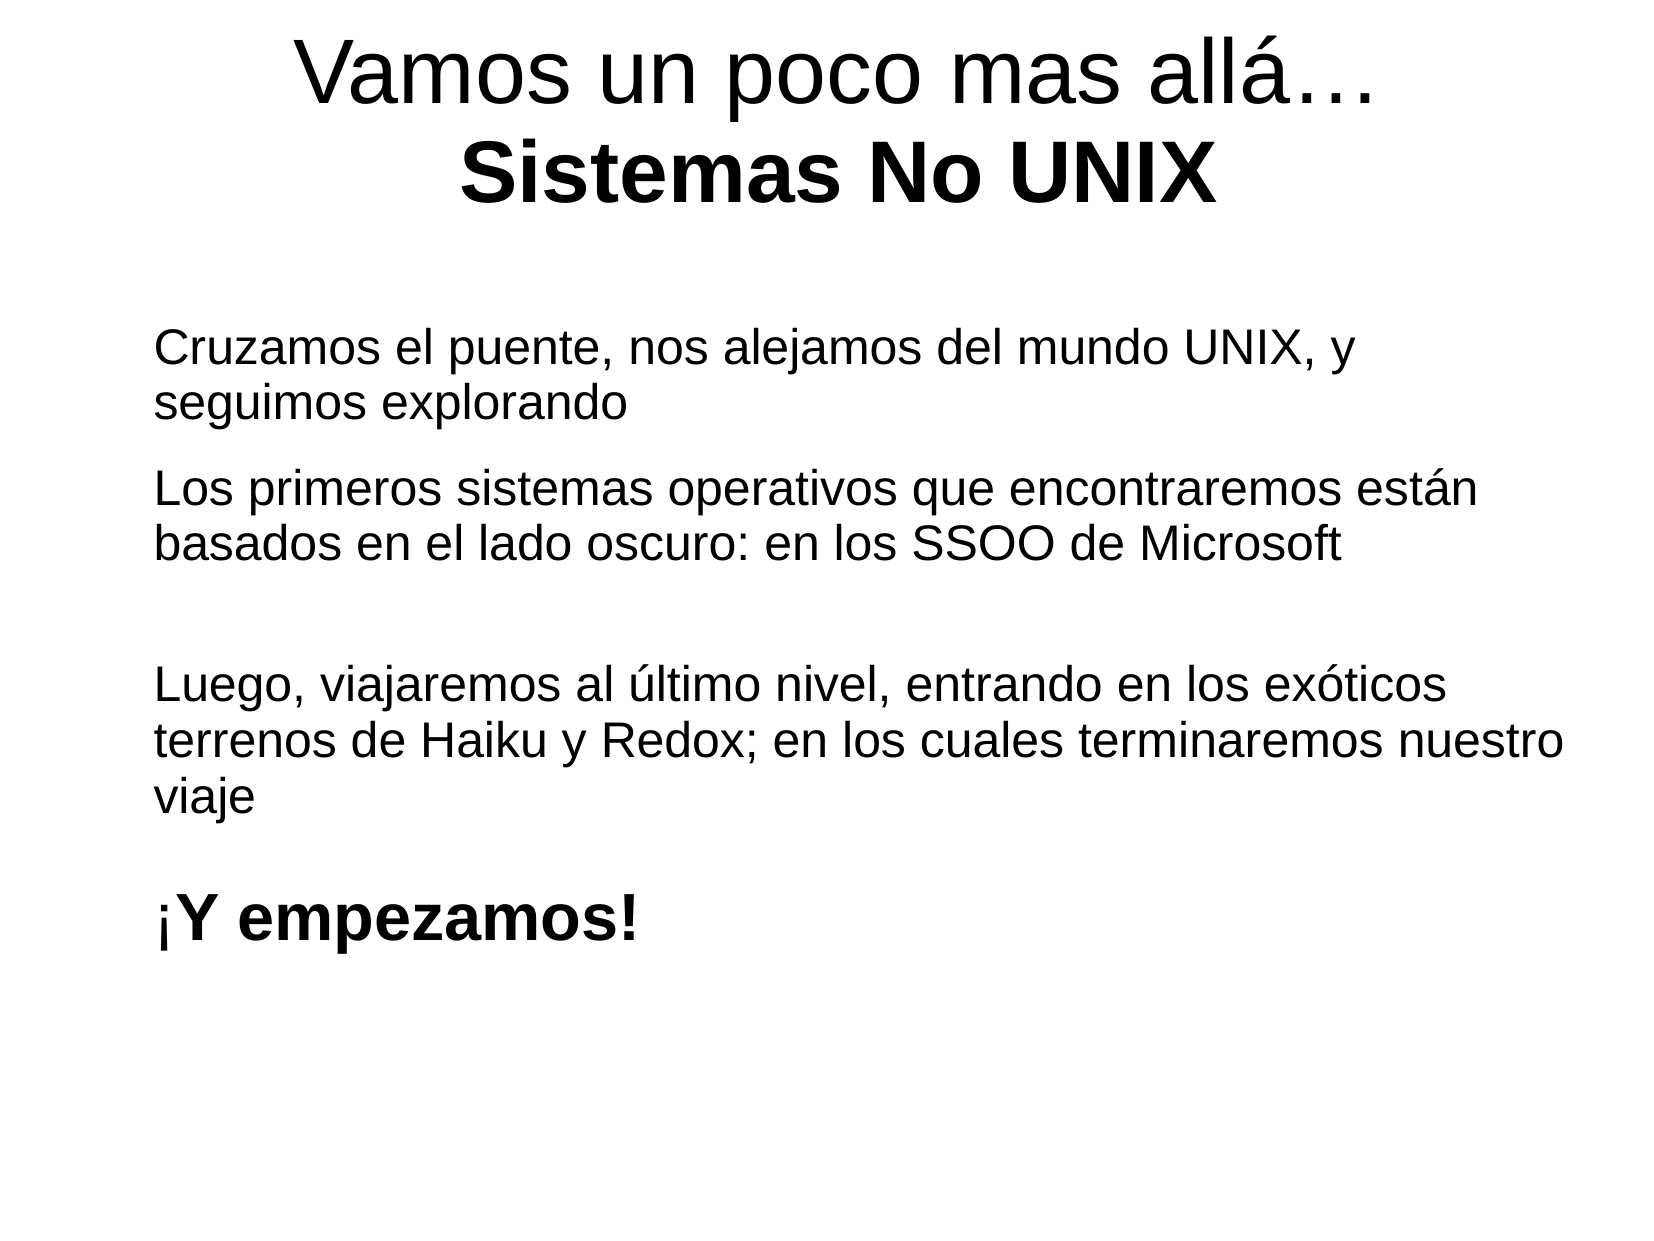

# Vamos un poco mas allá… Sistemas No UNIX
Cruzamos el puente, nos alejamos del mundo UNIX, y seguimos explorando
Los primeros sistemas operativos que encontraremos están basados en el lado oscuro: en los SSOO de Microsoft
Luego, viajaremos al último nivel, entrando en los exóticos terrenos de Haiku y Redox; en los cuales terminaremos nuestro viaje
¡Y empezamos!